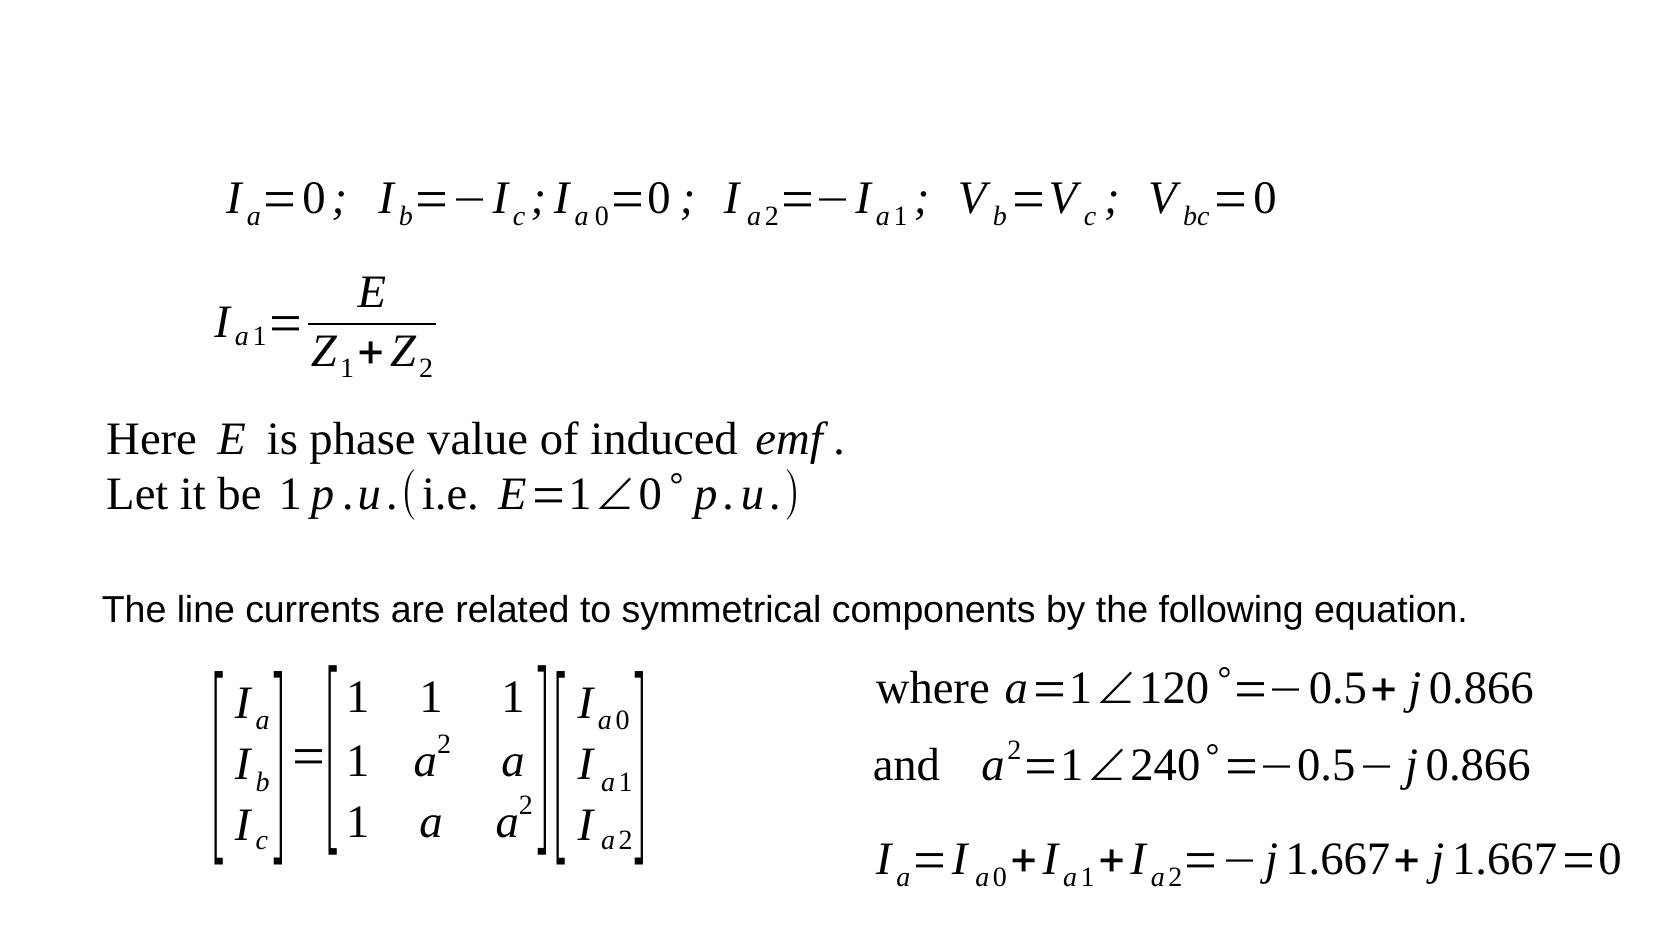

The line currents are related to symmetrical components by the following equation.